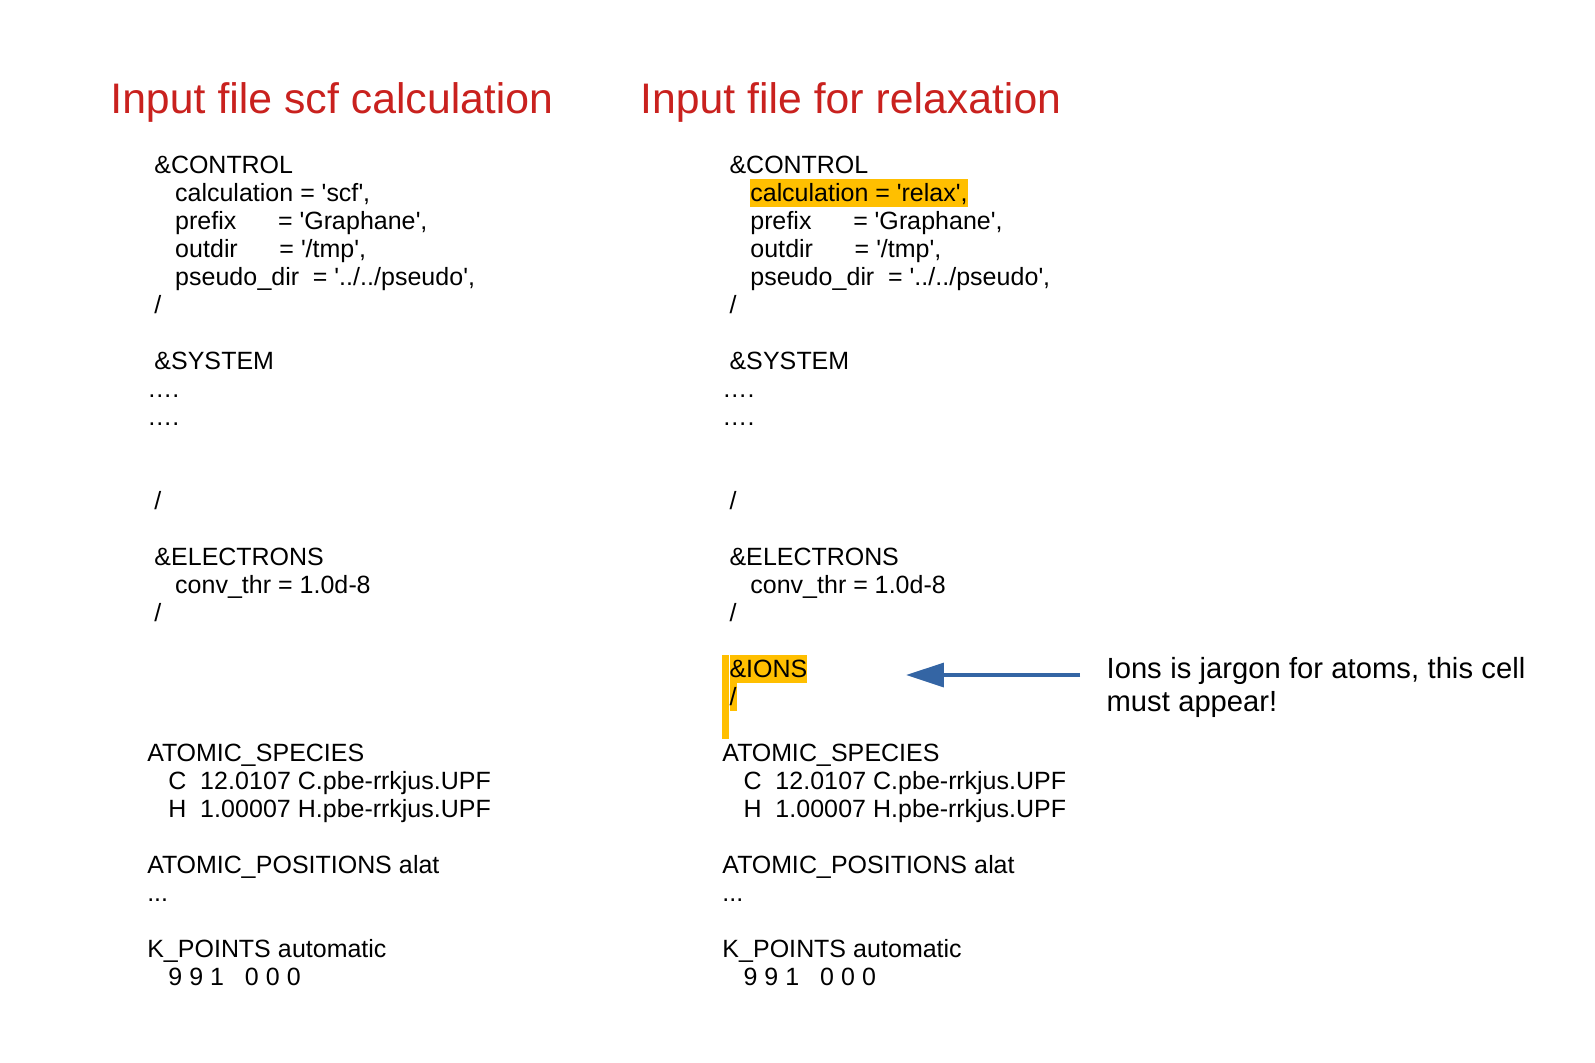

Input file scf calculation
Input file for relaxation
 &CONTROL
 calculation = 'scf',
 prefix = 'Graphane',
 outdir = '/tmp',
 pseudo_dir = '../../pseudo',
 /
 &SYSTEM
….
….
 /
 &ELECTRONS
 conv_thr = 1.0d-8
 /
ATOMIC_SPECIES
 C 12.0107 C.pbe-rrkjus.UPF
 H 1.00007 H.pbe-rrkjus.UPF
ATOMIC_POSITIONS alat
...
K_POINTS automatic
 9 9 1 0 0 0
 &CONTROL
 calculation = 'relax',
 prefix = 'Graphane',
 outdir = '/tmp',
 pseudo_dir = '../../pseudo',
 /
 &SYSTEM
….
….
 /
 &ELECTRONS
 conv_thr = 1.0d-8
 /
 &IONS
 /
ATOMIC_SPECIES
 C 12.0107 C.pbe-rrkjus.UPF
 H 1.00007 H.pbe-rrkjus.UPF
ATOMIC_POSITIONS alat
...
K_POINTS automatic
 9 9 1 0 0 0
Ions is jargon for atoms, this cell
must appear!